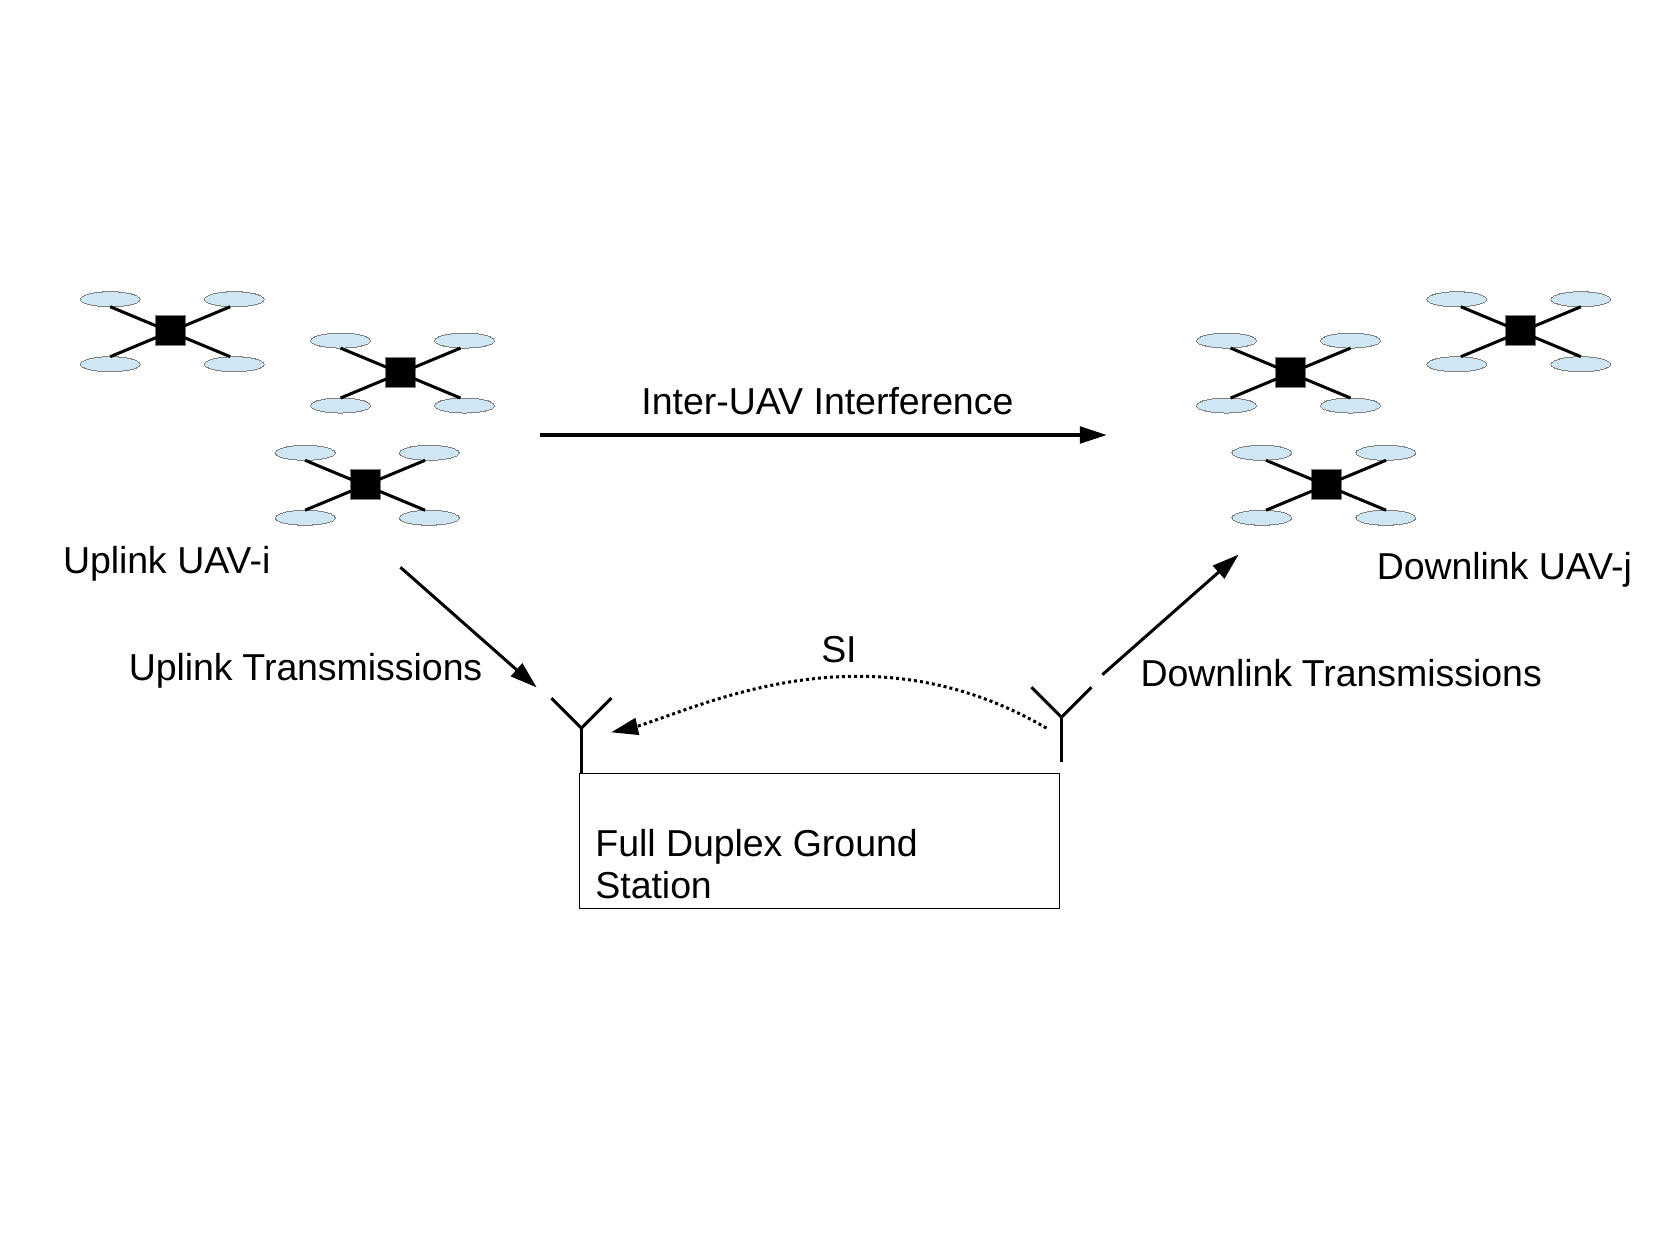

Inter-UAV Interference
Uplink UAV-i
Downlink UAV-j
SI
Uplink Transmissions
Downlink Transmissions
Full Duplex Ground Station